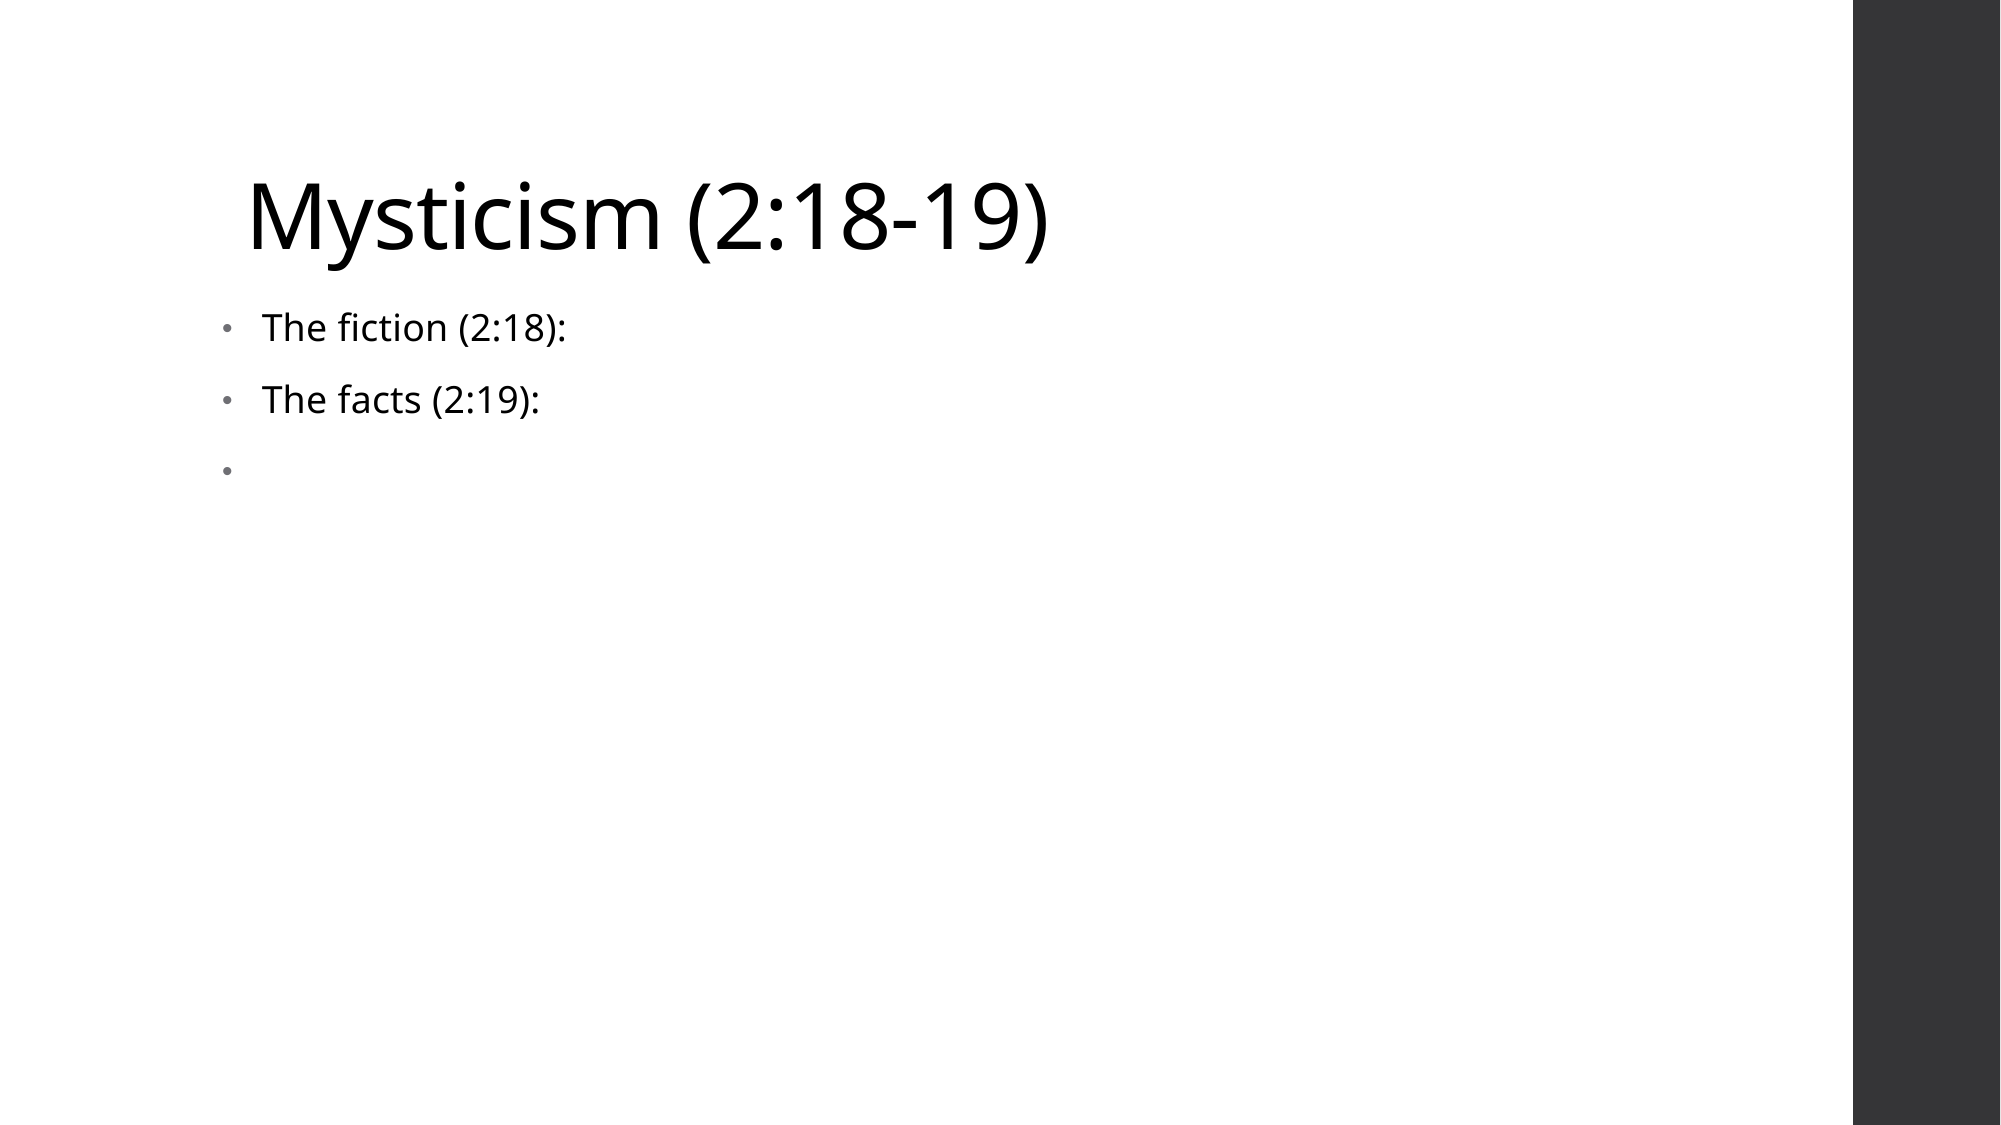

# Mysticism (2:18-19)
 The fiction (2:18):
 The facts (2:19):